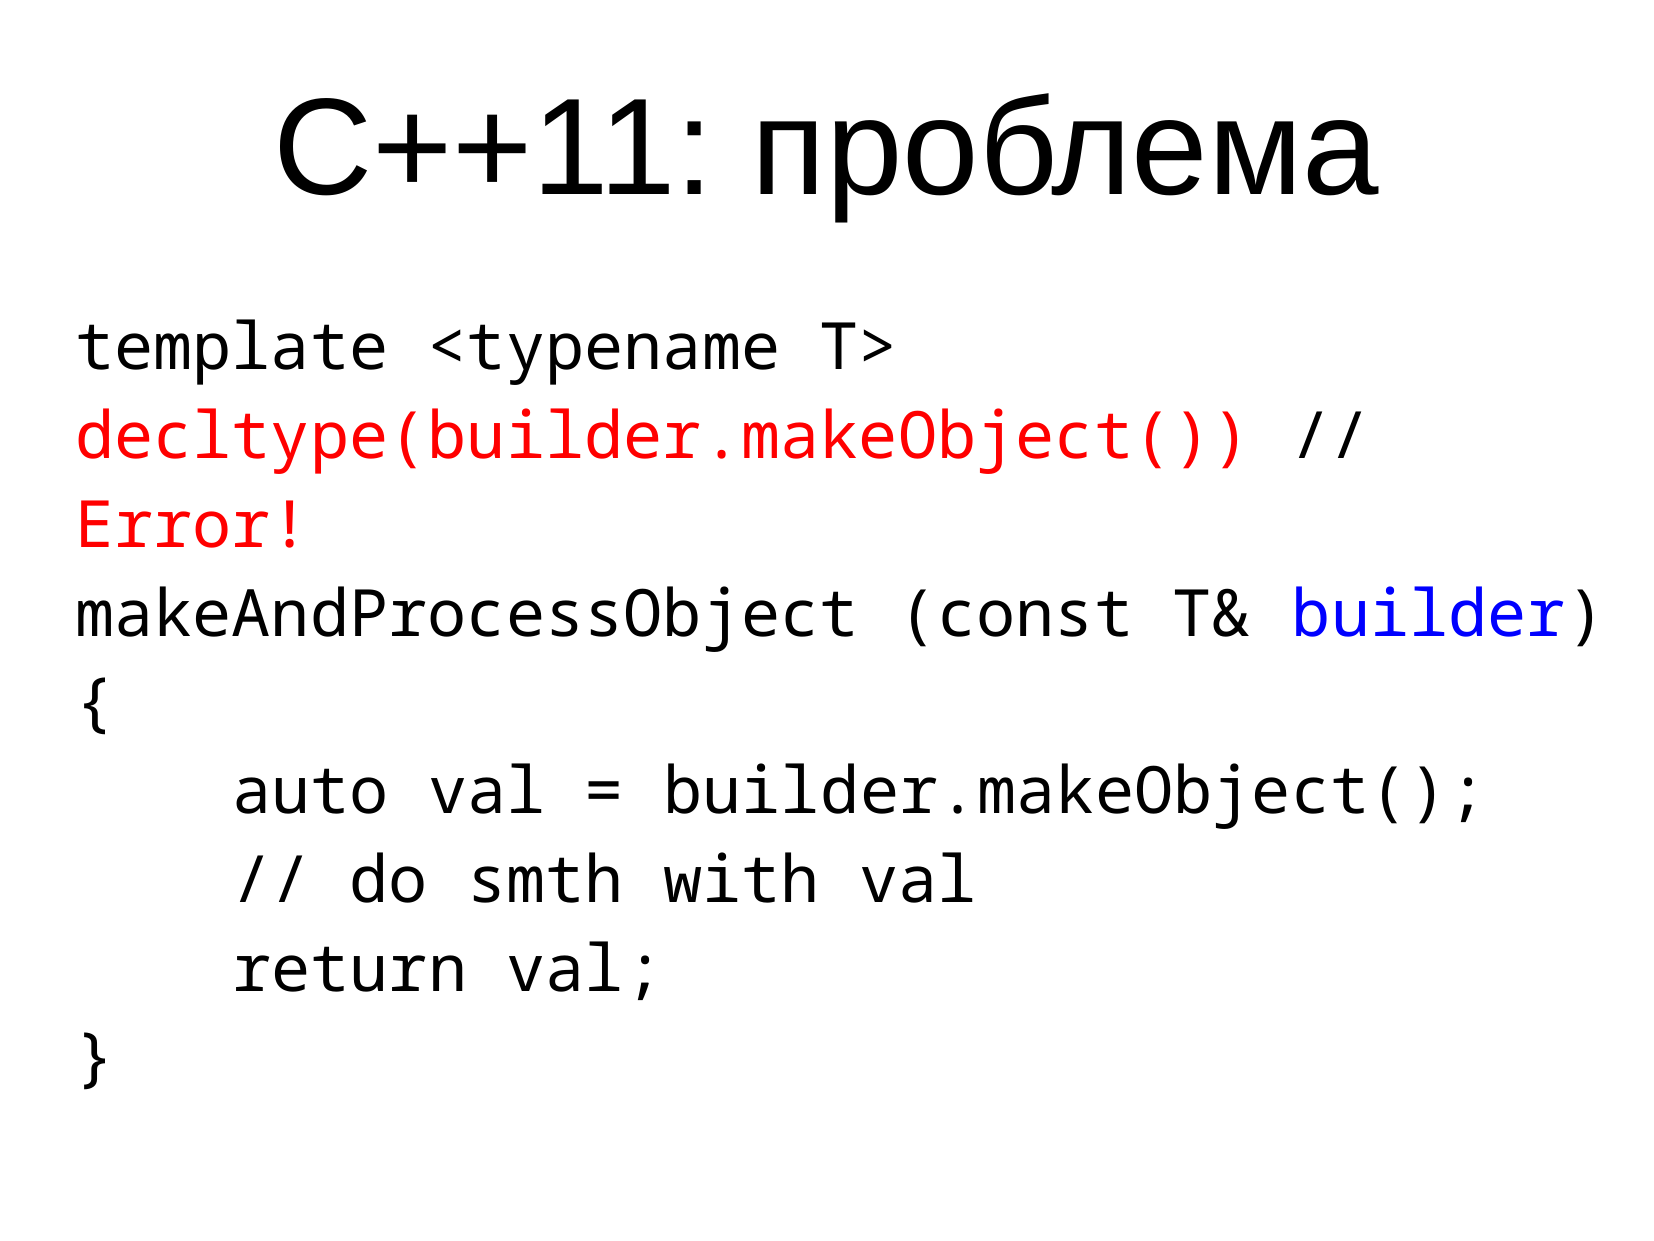

# C++11: проблема
template <typename T>
decltype(builder.makeObject()) // Error!
makeAndProcessObject (const T& builder)
{
 auto val = builder.makeObject();
 // do smth with val
 return val;
}